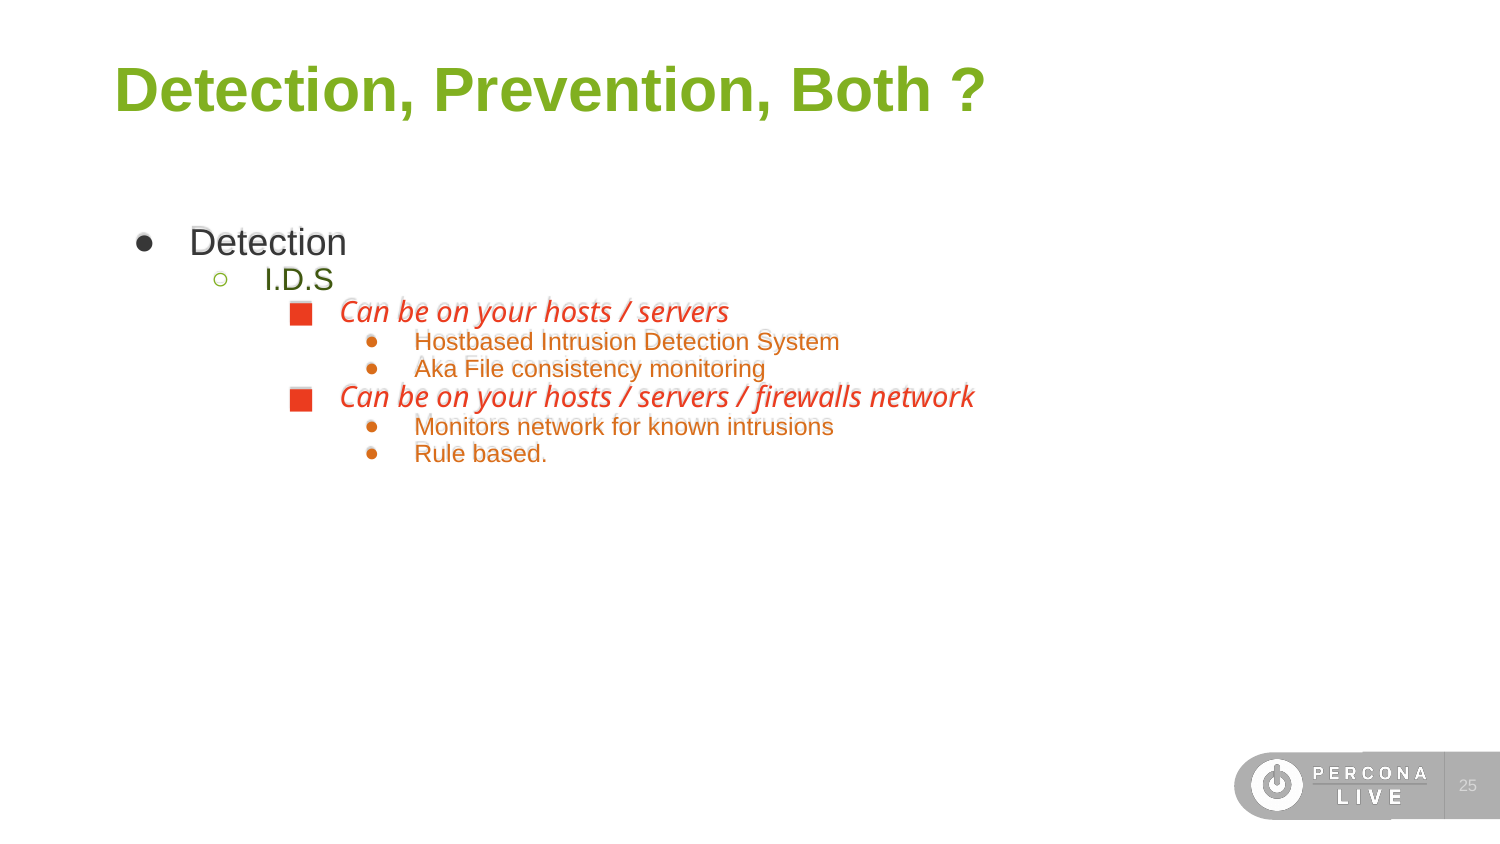

# Detection, Prevention, Both ?
Detection
I.D.S
Can be on your hosts / servers
Hostbased Intrusion Detection System
Aka File consistency monitoring
Can be on your hosts / servers / firewalls network
Monitors network for known intrusions
Rule based.